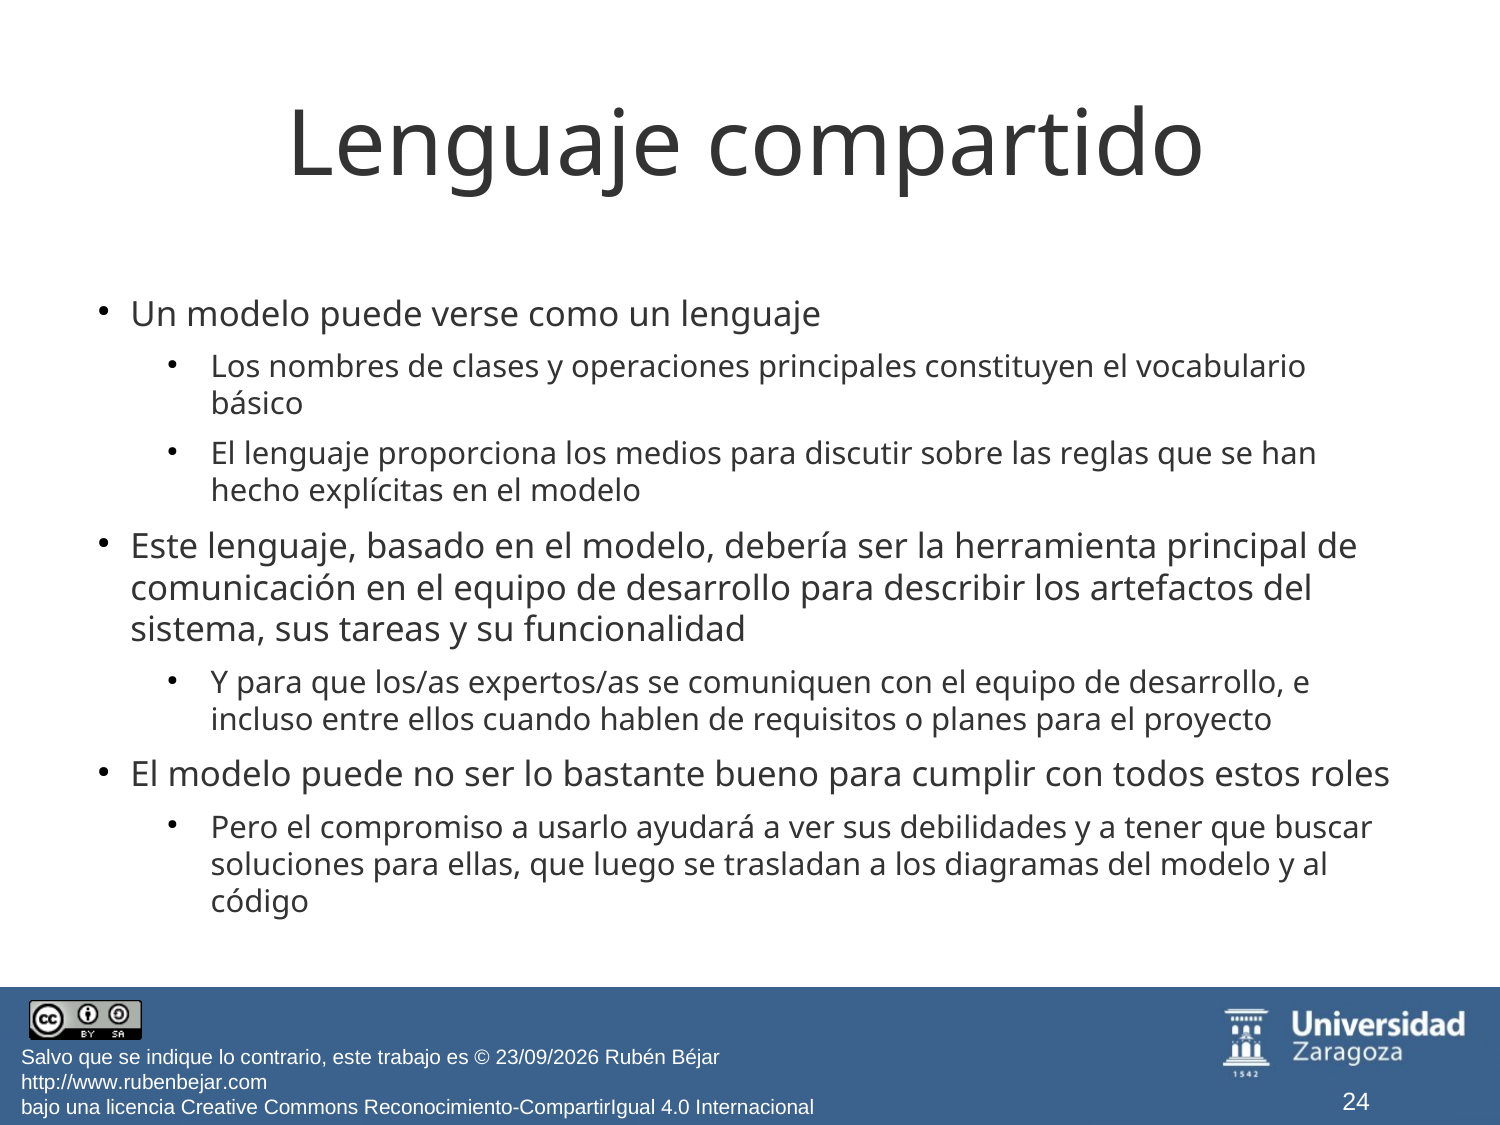

# Lenguaje compartido
Un modelo puede verse como un lenguaje
Los nombres de clases y operaciones principales constituyen el vocabulario básico
El lenguaje proporciona los medios para discutir sobre las reglas que se han hecho explícitas en el modelo
Este lenguaje, basado en el modelo, debería ser la herramienta principal de comunicación en el equipo de desarrollo para describir los artefactos del sistema, sus tareas y su funcionalidad
Y para que los/as expertos/as se comuniquen con el equipo de desarrollo, e incluso entre ellos cuando hablen de requisitos o planes para el proyecto
El modelo puede no ser lo bastante bueno para cumplir con todos estos roles
Pero el compromiso a usarlo ayudará a ver sus debilidades y a tener que buscar soluciones para ellas, que luego se trasladan a los diagramas del modelo y al código